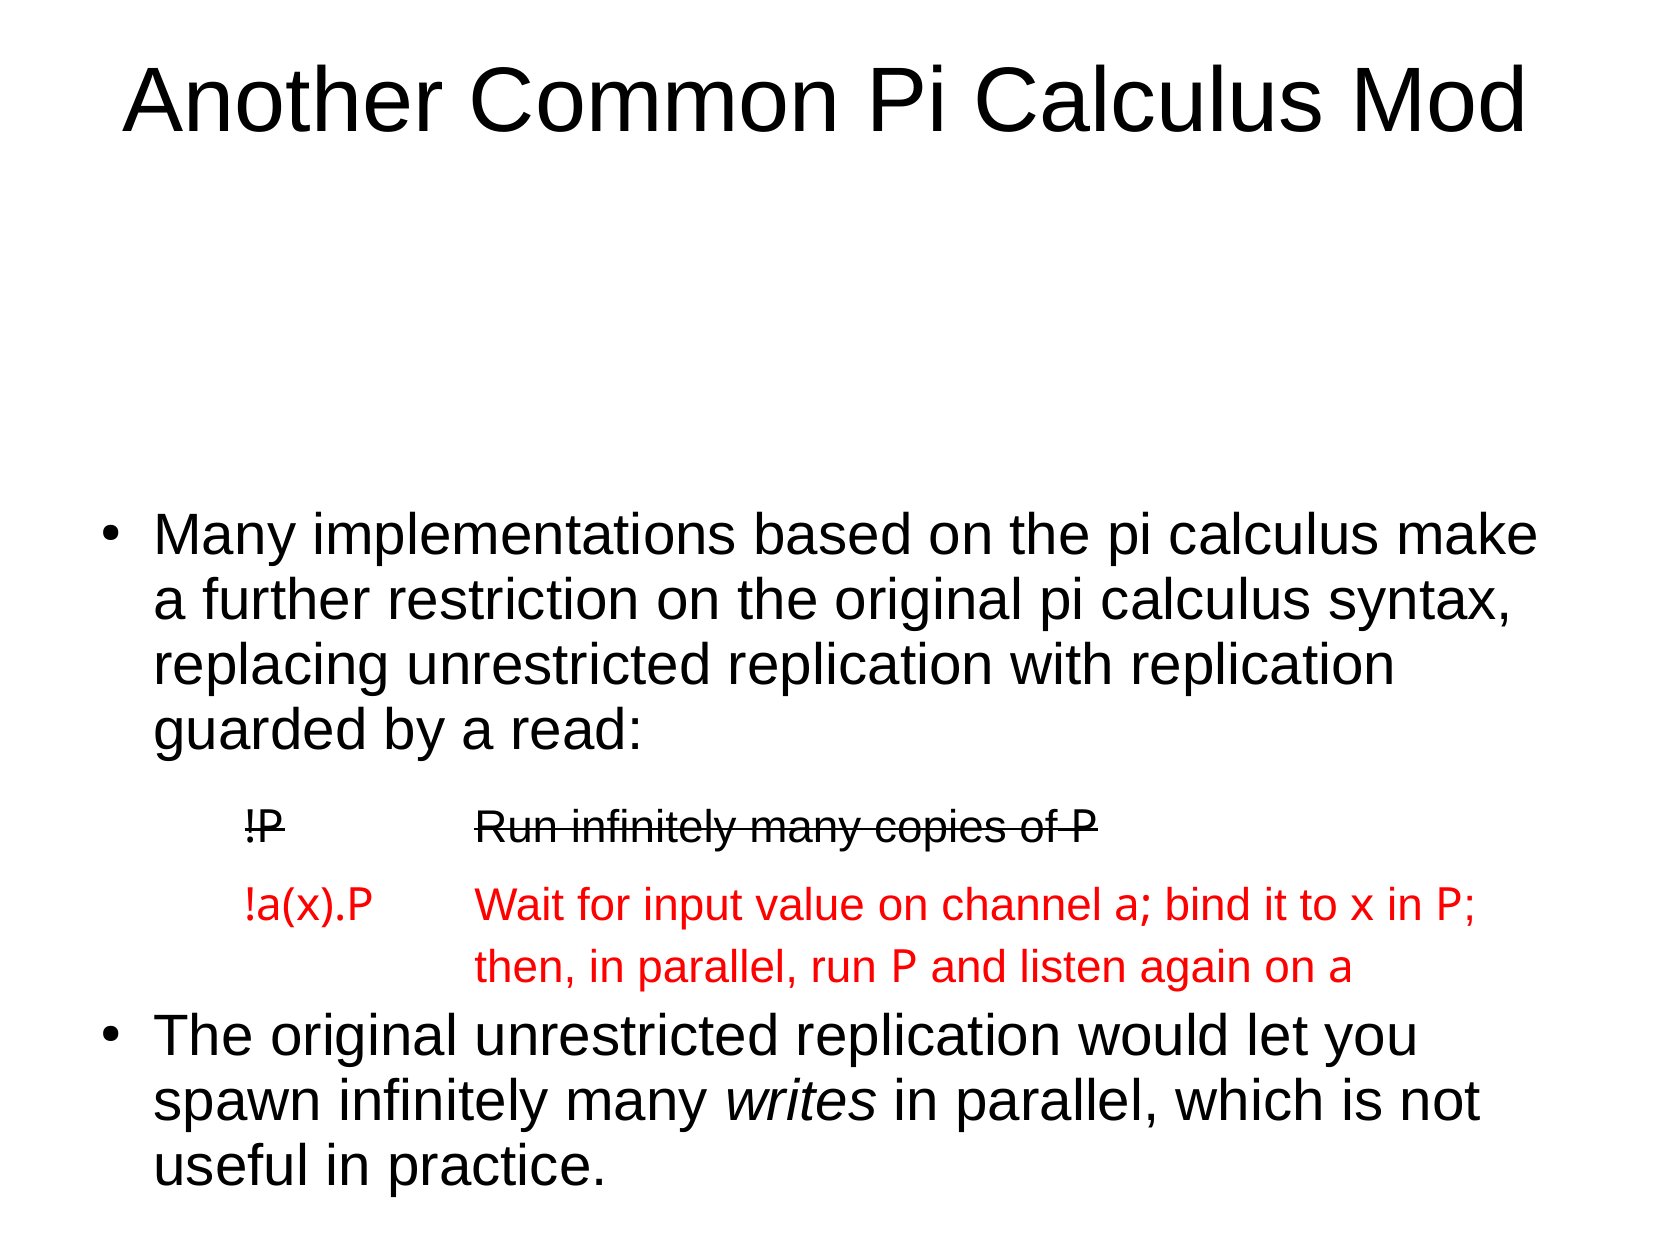

# Another Common Pi Calculus Mod
Many implementations based on the pi calculus make a further restriction on the original pi calculus syntax, replacing unrestricted replication with replication guarded by a read:
The original unrestricted replication would let you spawn infinitely many writes in parallel, which is not useful in practice.
| !P | Run infinitely many copies of P |
| --- | --- |
| !a(x).P | Wait for input value on channel a; bind it to x in P; then, in parallel, run P and listen again on a |